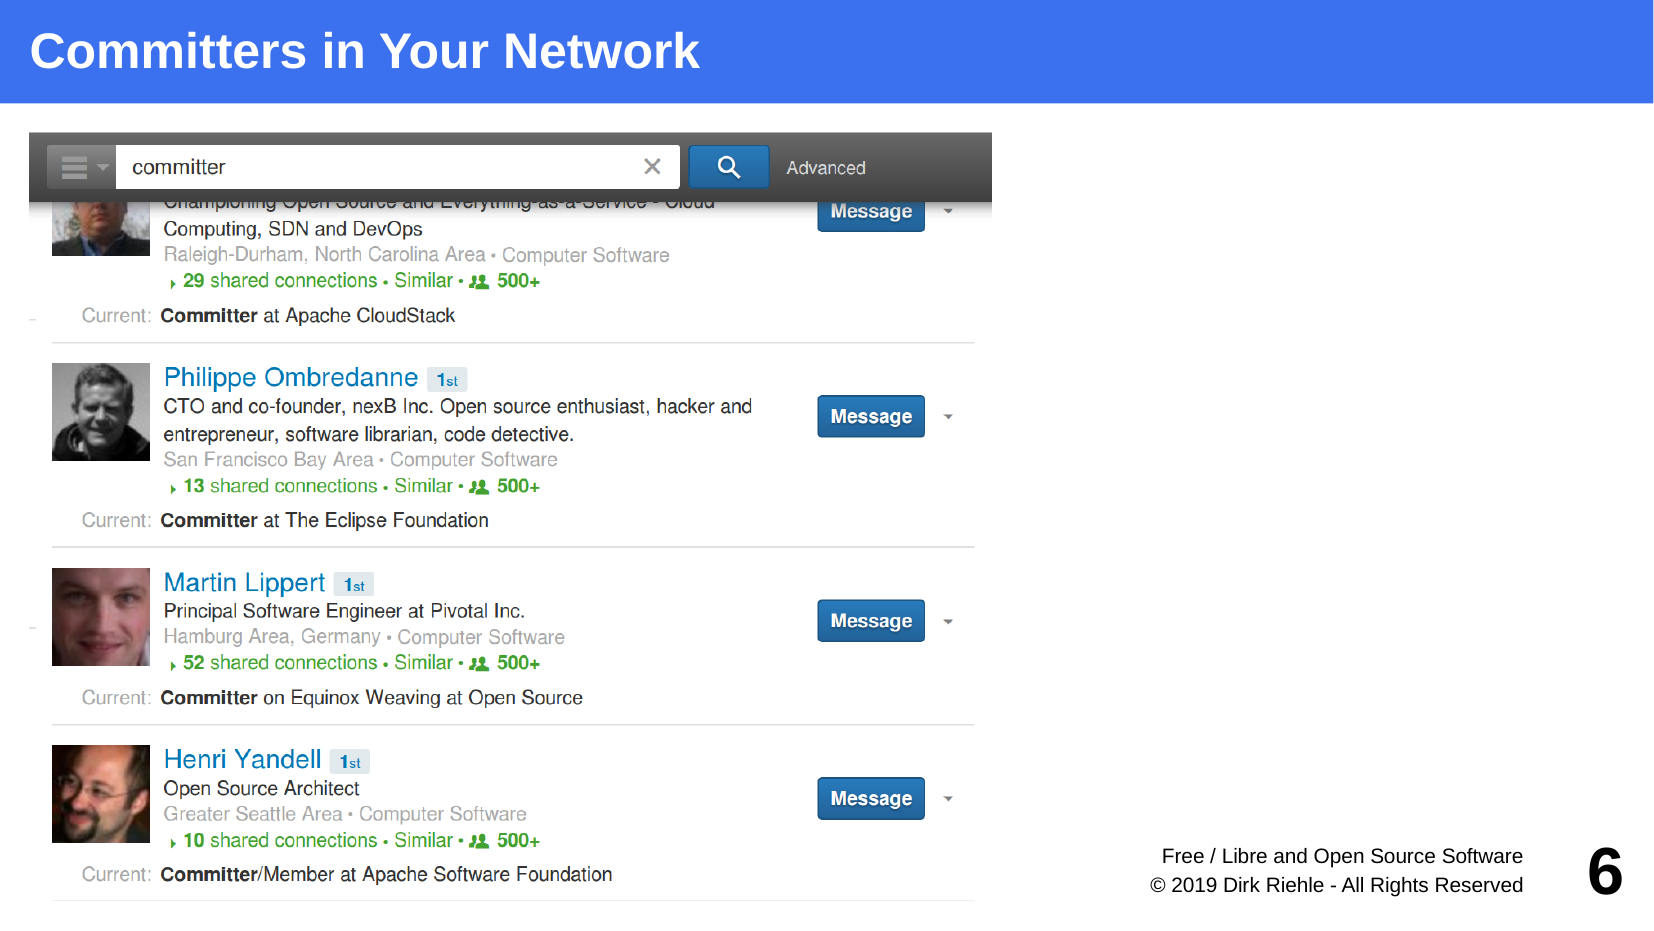

# Committers in Your Network
Free / Libre and Open Source Software
6
© 2019 Dirk Riehle - All Rights Reserved